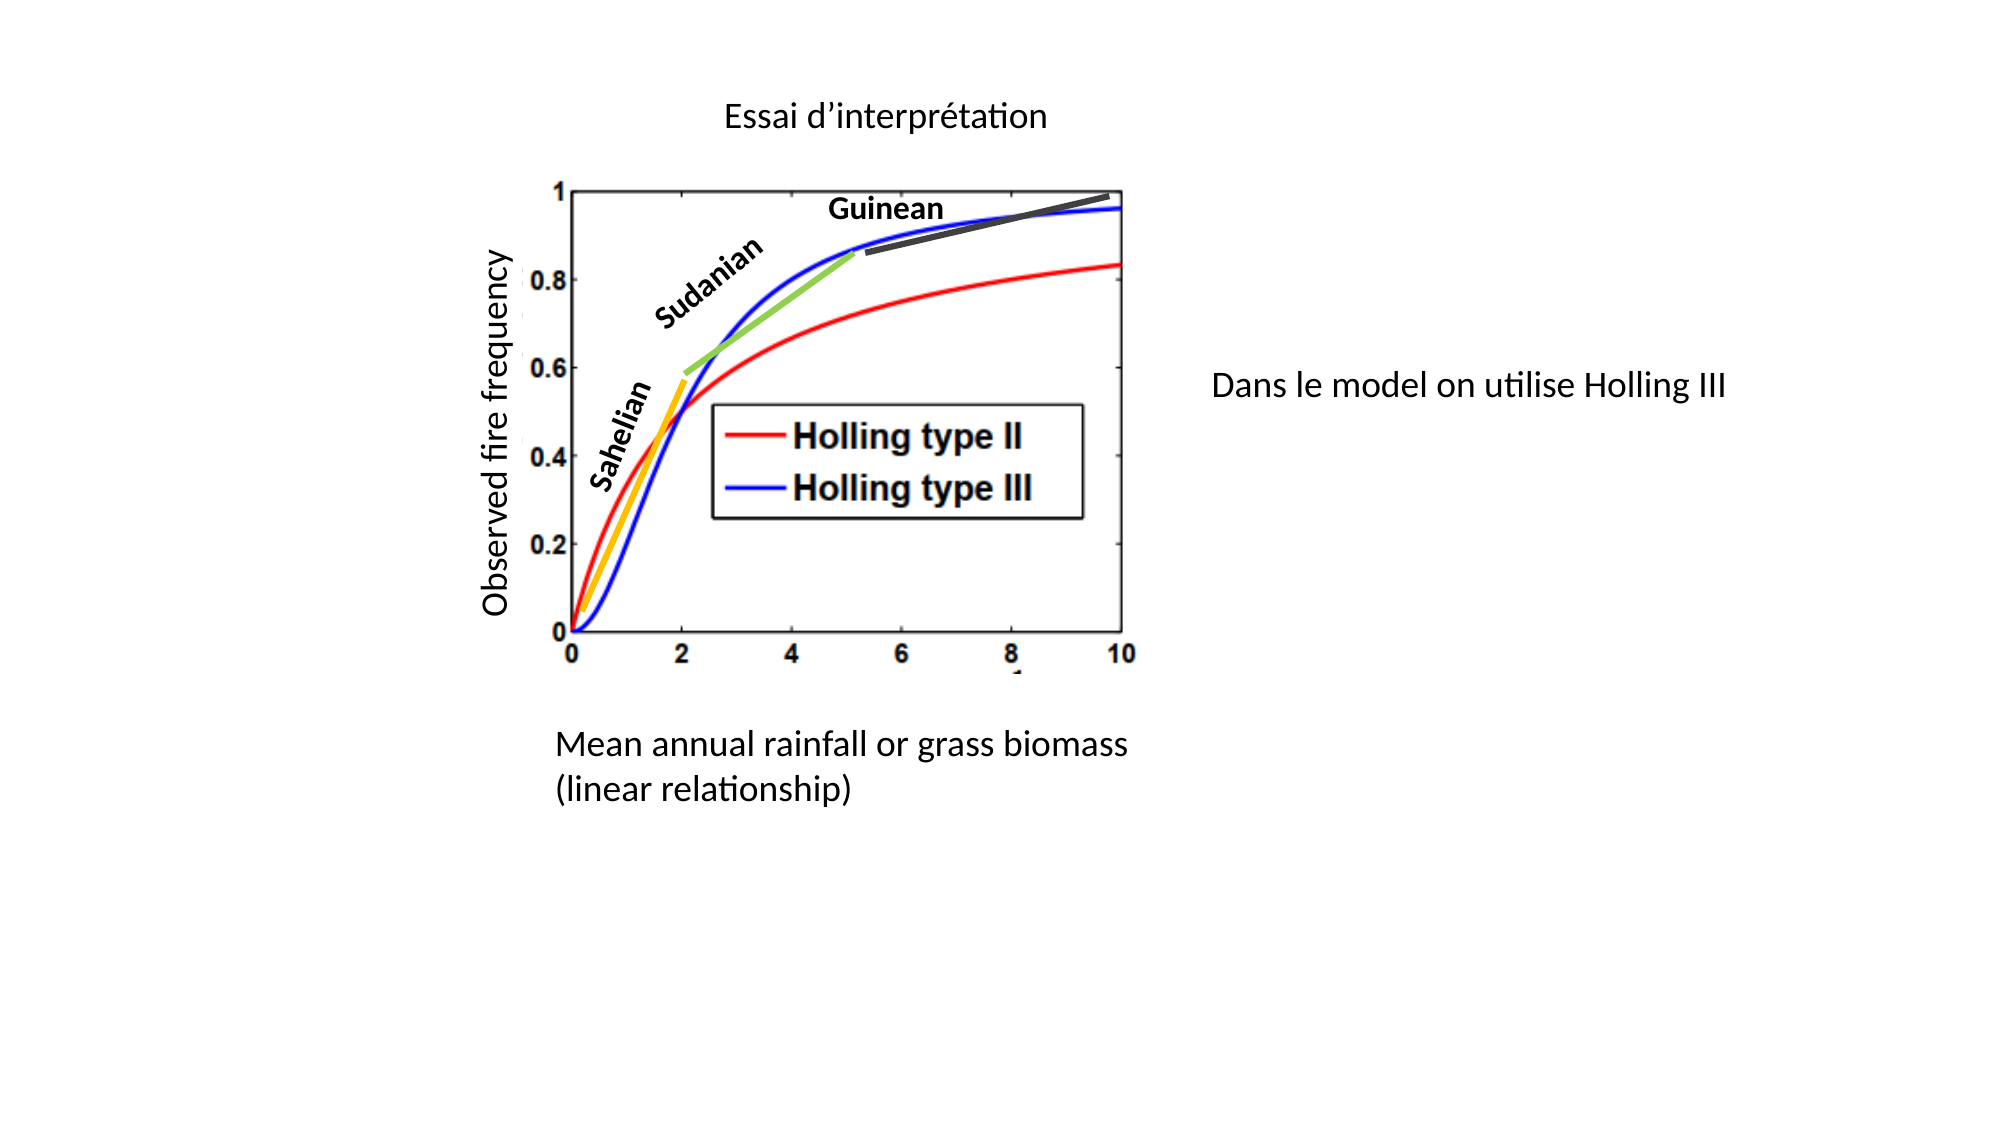

Essai d’interprétation
Guinean
Sudanian
Dans le model on utilise Holling III
Sahelian
Observed fire frequency
Mean annual rainfall or grass biomass (linear relationship)